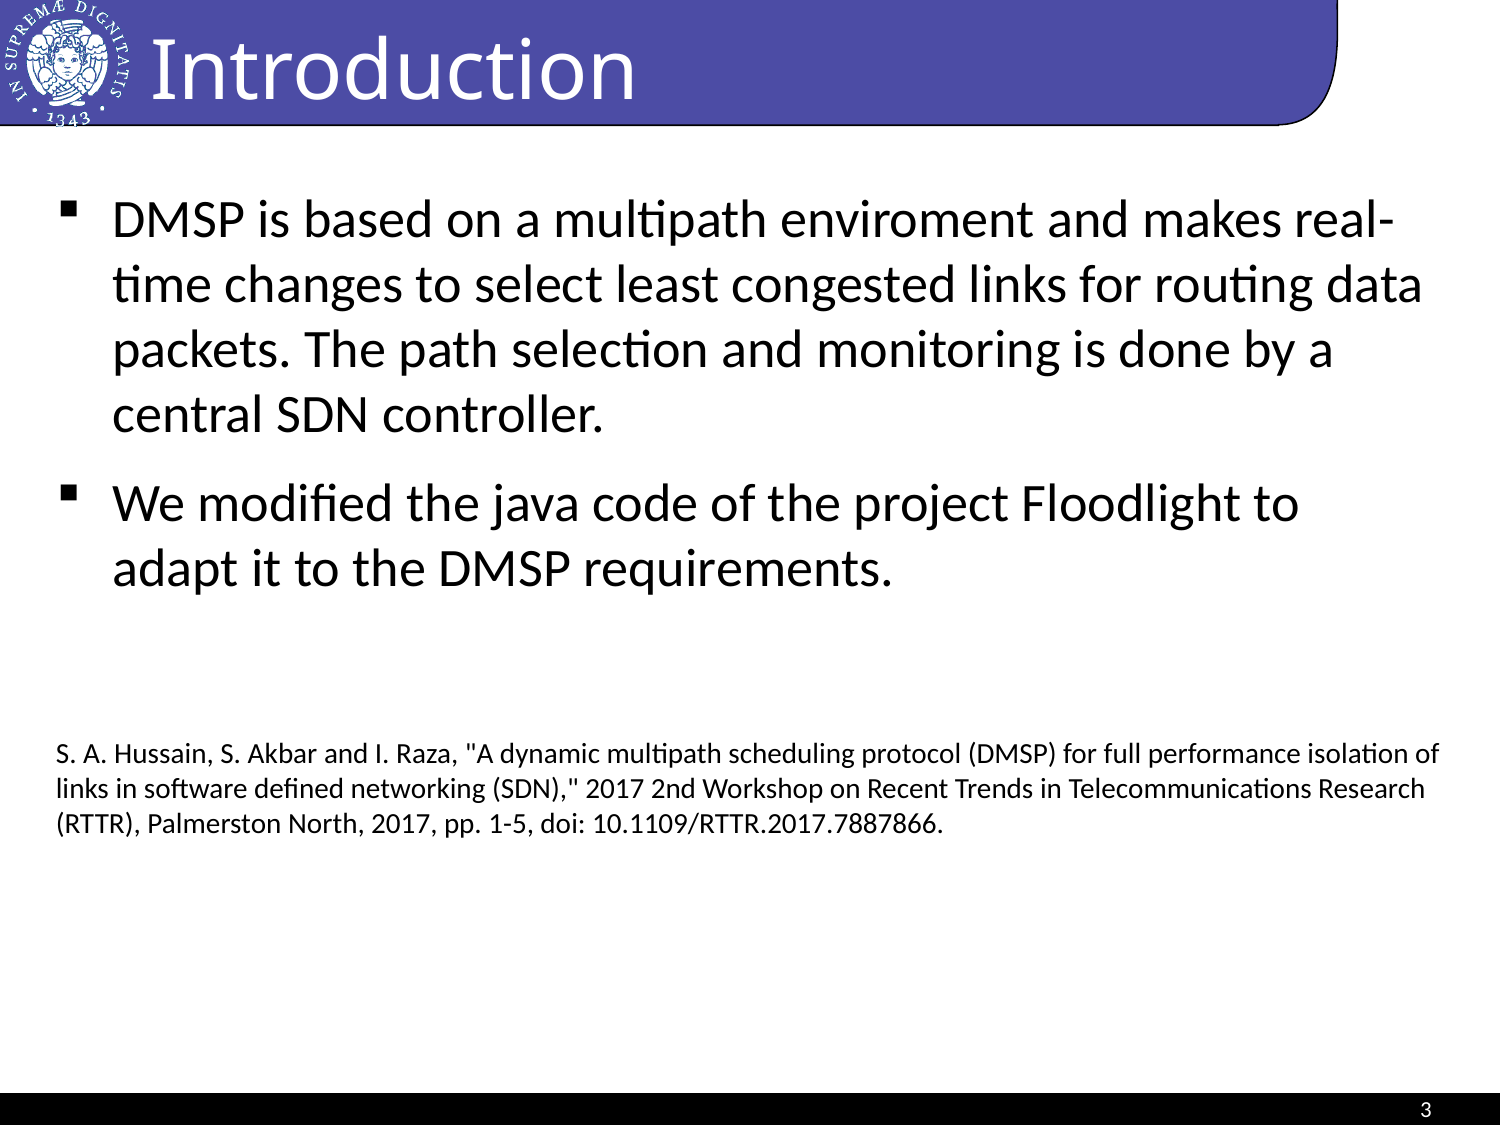

Introduction
DMSP is based on a multipath enviroment and makes real-time changes to select least congested links for routing data packets. The path selection and monitoring is done by a central SDN controller.
We modified the java code of the project Floodlight to adapt it to the DMSP requirements.
S. A. Hussain, S. Akbar and I. Raza, "A dynamic multipath scheduling protocol (DMSP) for full performance isolation of links in software defined networking (SDN)," 2017 2nd Workshop on Recent Trends in Telecommunications Research (RTTR), Palmerston North, 2017, pp. 1-5, doi: 10.1109/RTTR.2017.7887866.